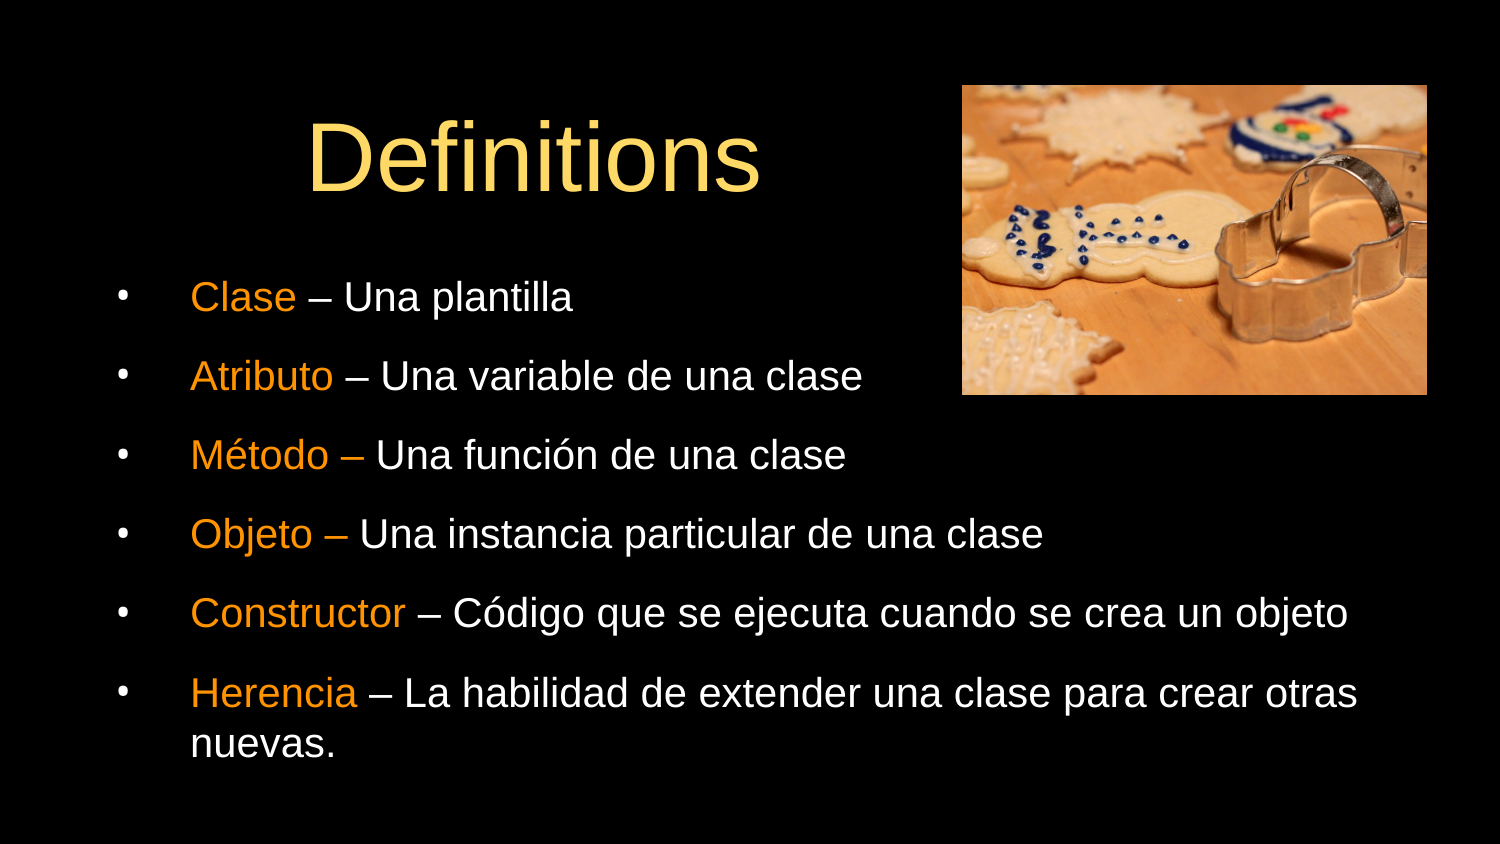

# Definitions
Clase – Una plantilla
Atributo – Una variable de una clase
Método – Una función de una clase
Objeto – Una instancia particular de una clase
Constructor – Código que se ejecuta cuando se crea un objeto
Herencia – La habilidad de extender una clase para crear otras nuevas.